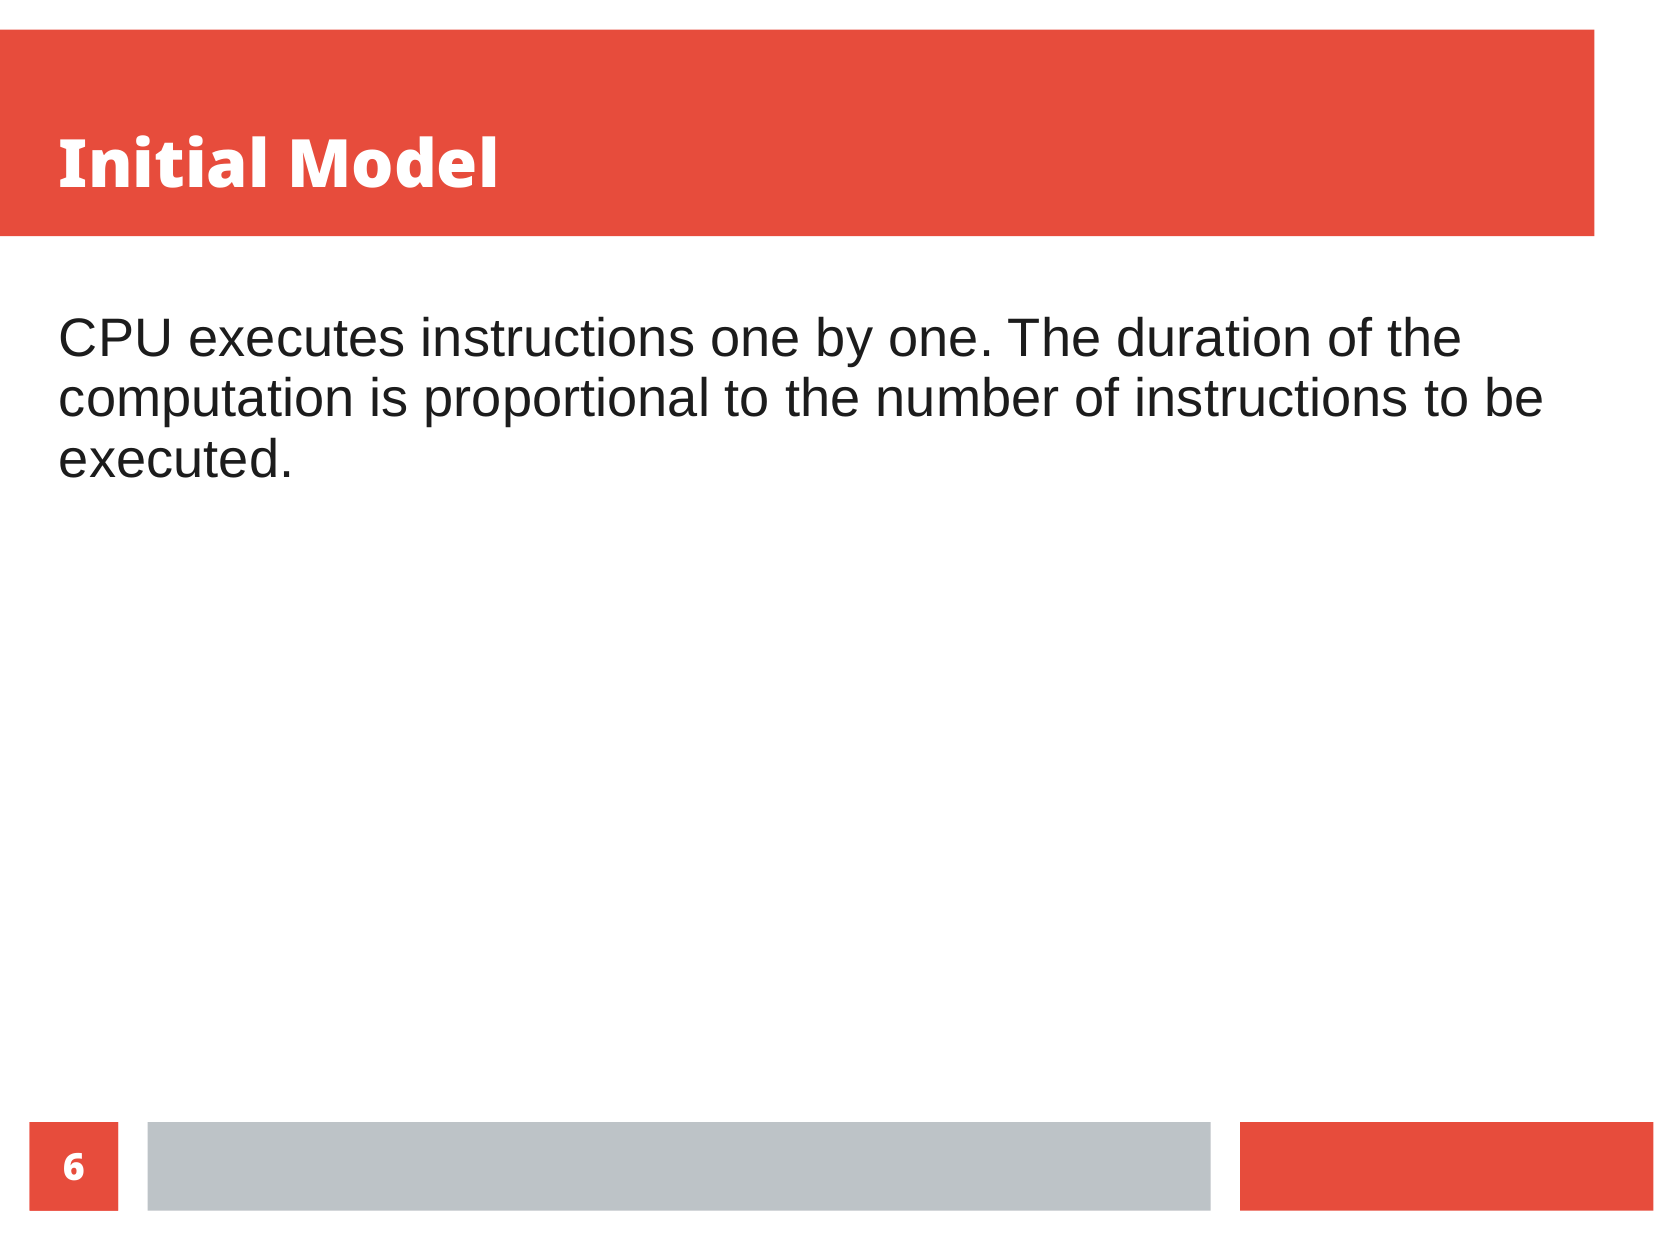

# Initial Model
CPU executes instructions one by one. The duration of the computation is proportional to the number of instructions to be executed.
6